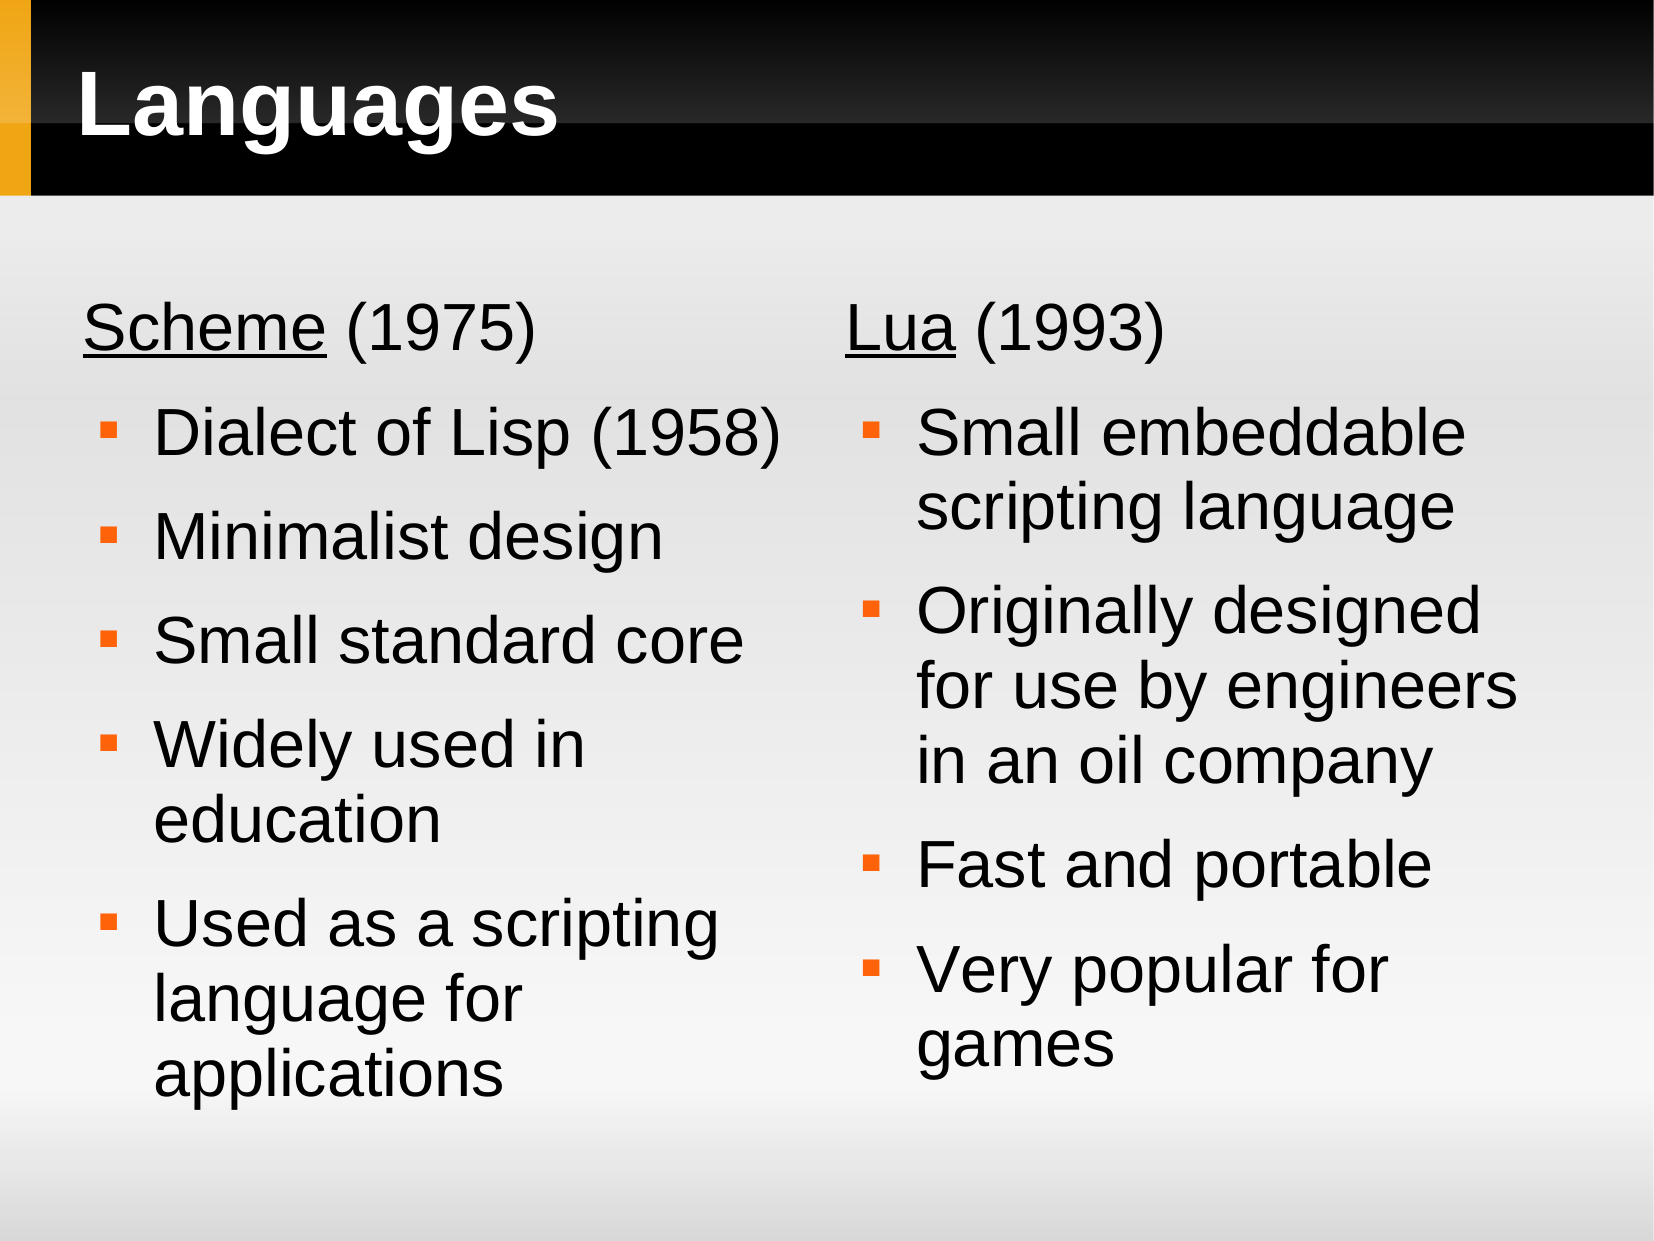

# Languages
Scheme (1975)
Dialect of Lisp (1958)
Minimalist design
Small standard core
Widely used in education
Used as a scripting language for applications
Lua (1993)
Small embeddable scripting language
Originally designed for use by engineers in an oil company
Fast and portable
Very popular for games